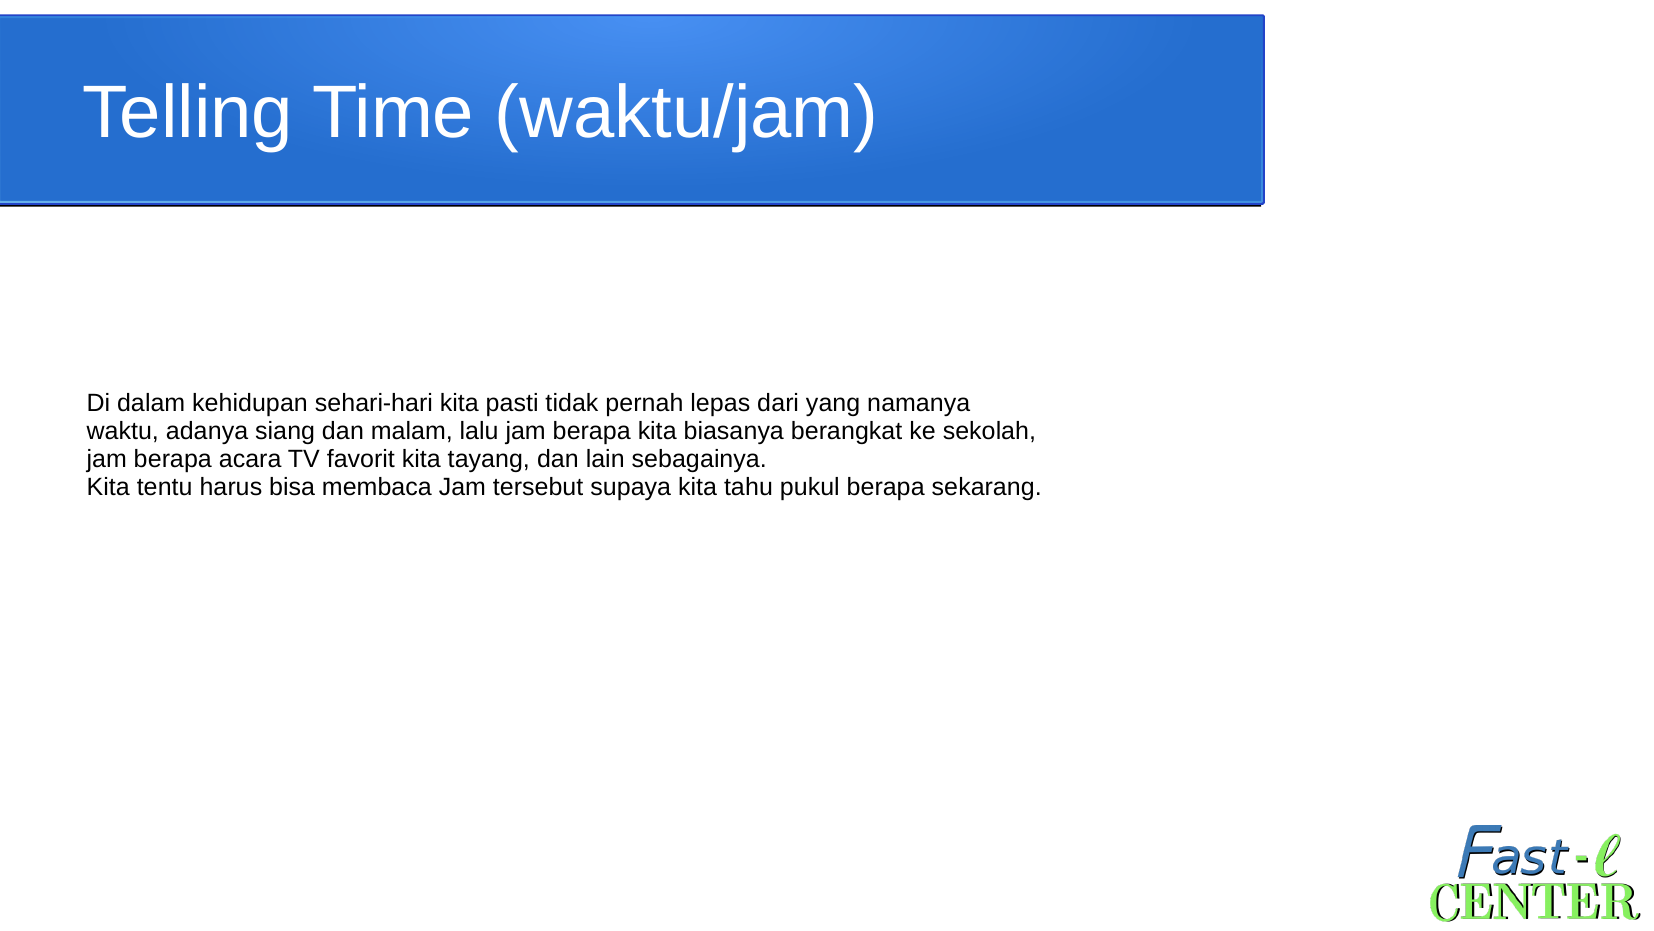

# Telling Time (waktu/jam)
Di dalam kehidupan sehari-hari kita pasti tidak pernah lepas dari yang namanya waktu, adanya siang dan malam, lalu jam berapa kita biasanya berangkat ke sekolah, jam berapa acara TV favorit kita tayang, dan lain sebagainya.
Kita tentu harus bisa membaca Jam tersebut supaya kita tahu pukul berapa sekarang.